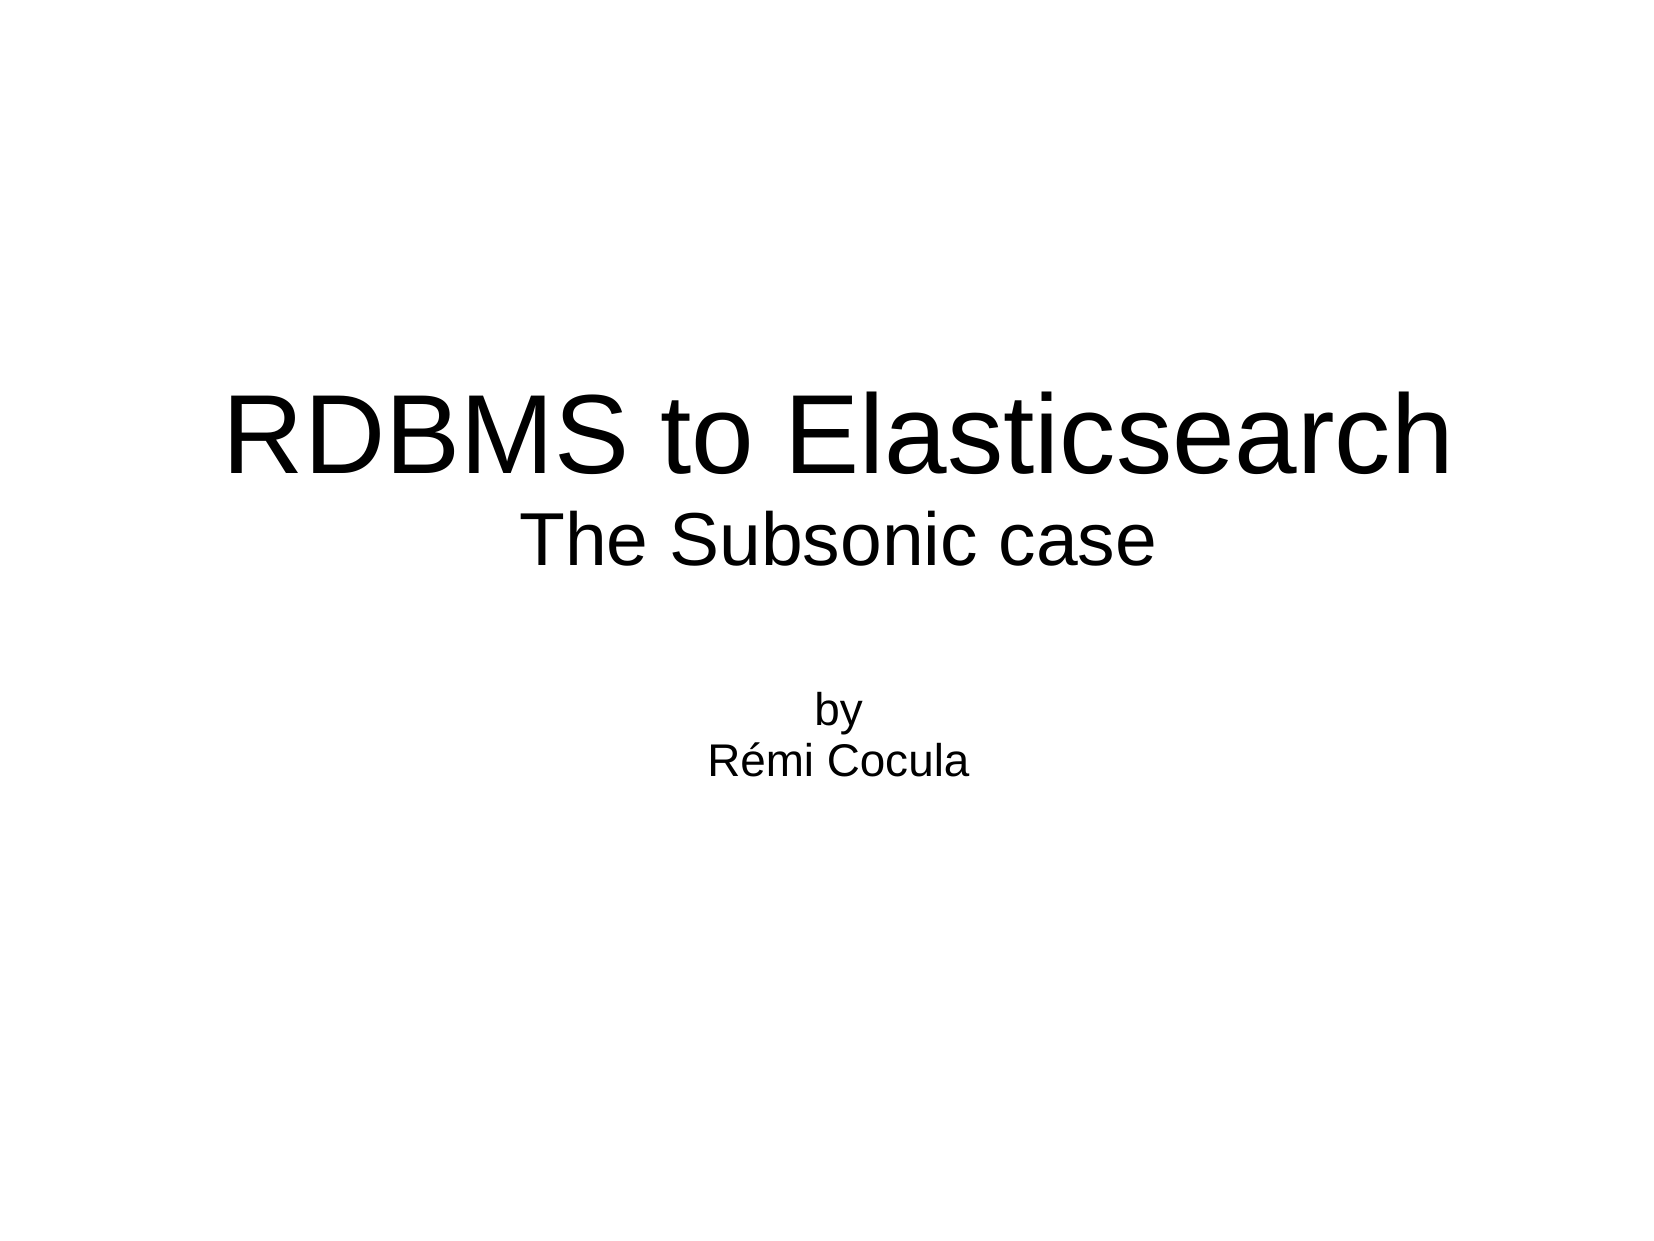

# RDBMS to Elasticsearch The Subsonic case by Rémi Cocula